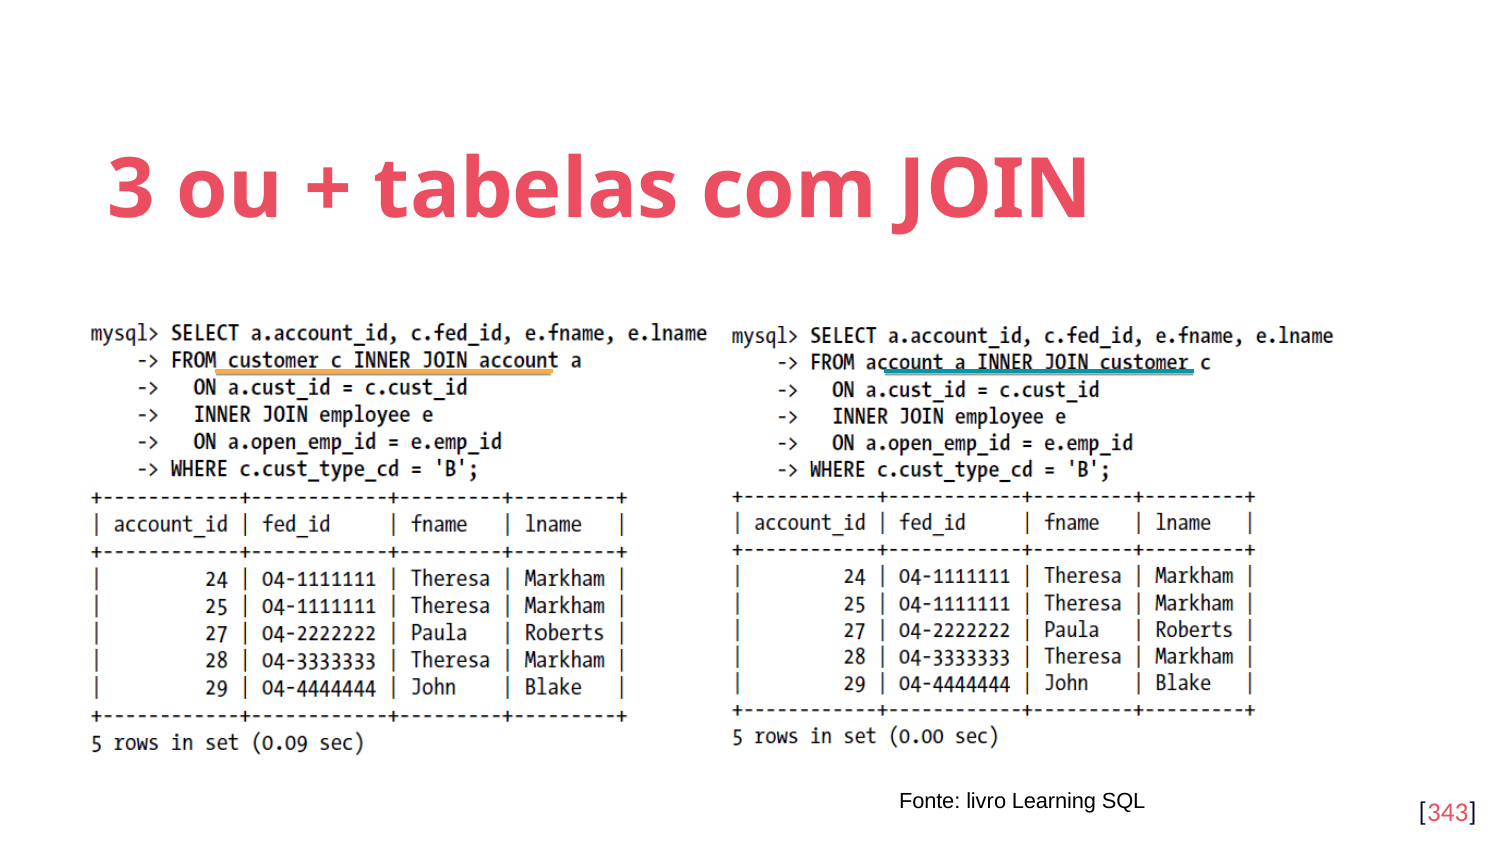

3 ou + tabelas com JOIN
Fonte: livro Learning SQL